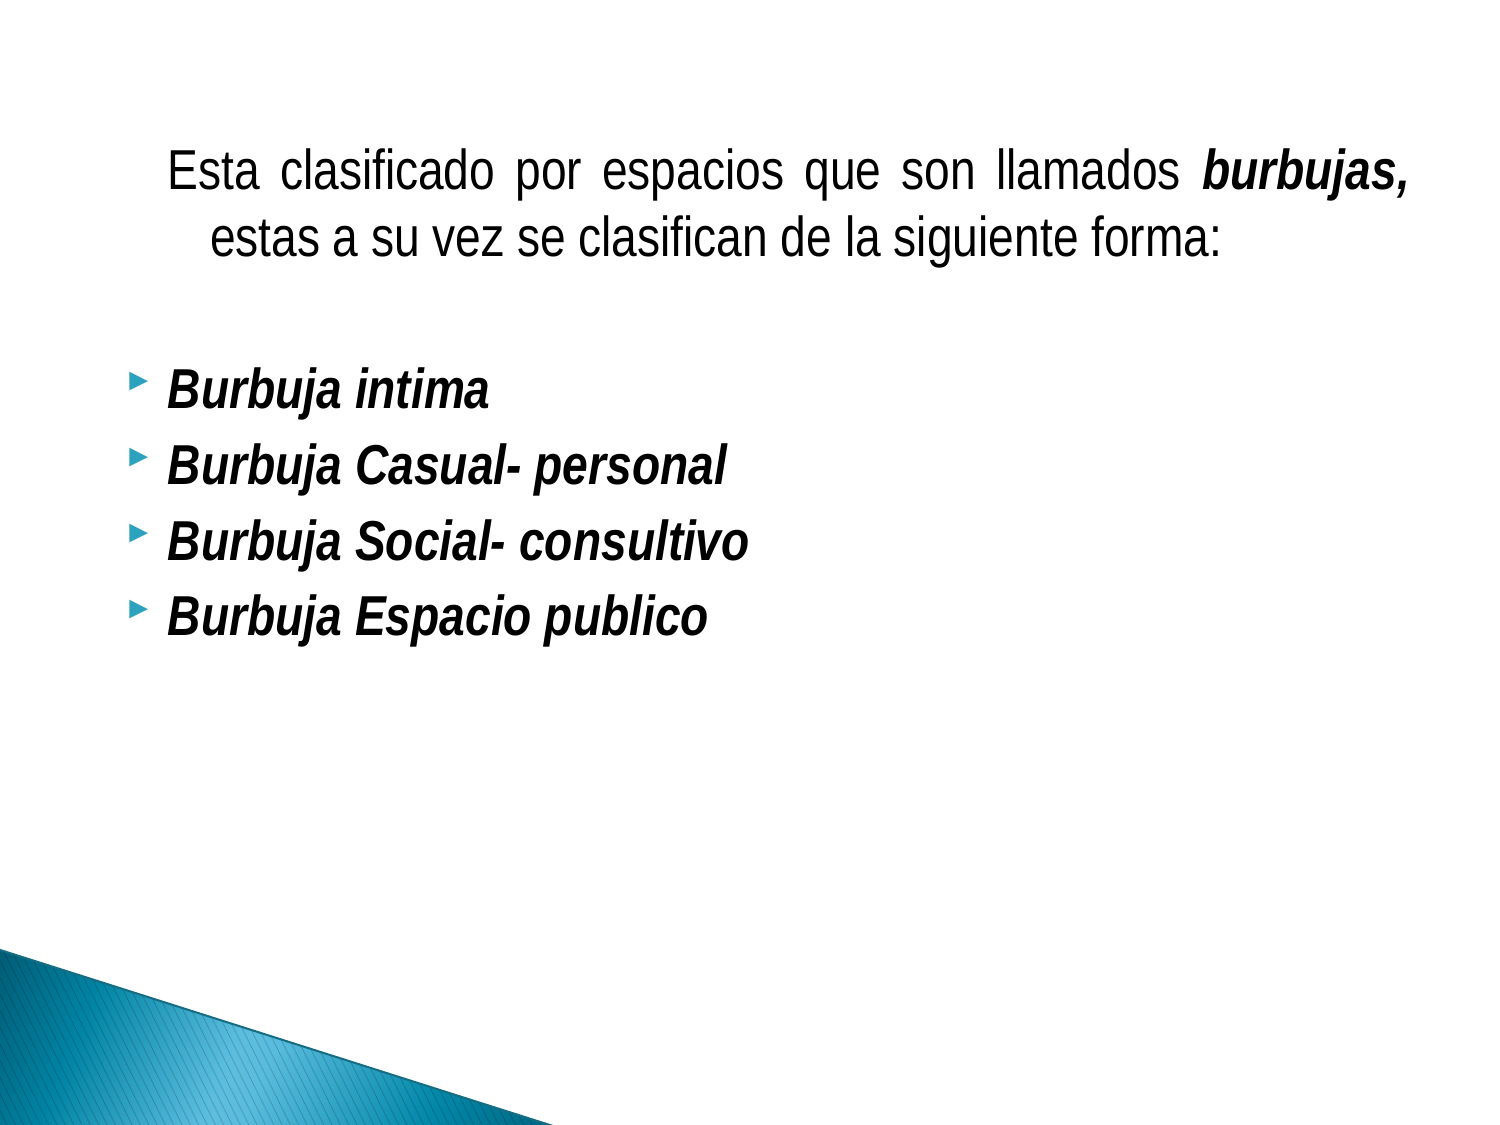

# Esta clasificado por espacios que son llamados burbujas, estas a su vez se clasifican de la siguiente forma:
Burbuja intima
Burbuja Casual- personal
Burbuja Social- consultivo
Burbuja Espacio publico